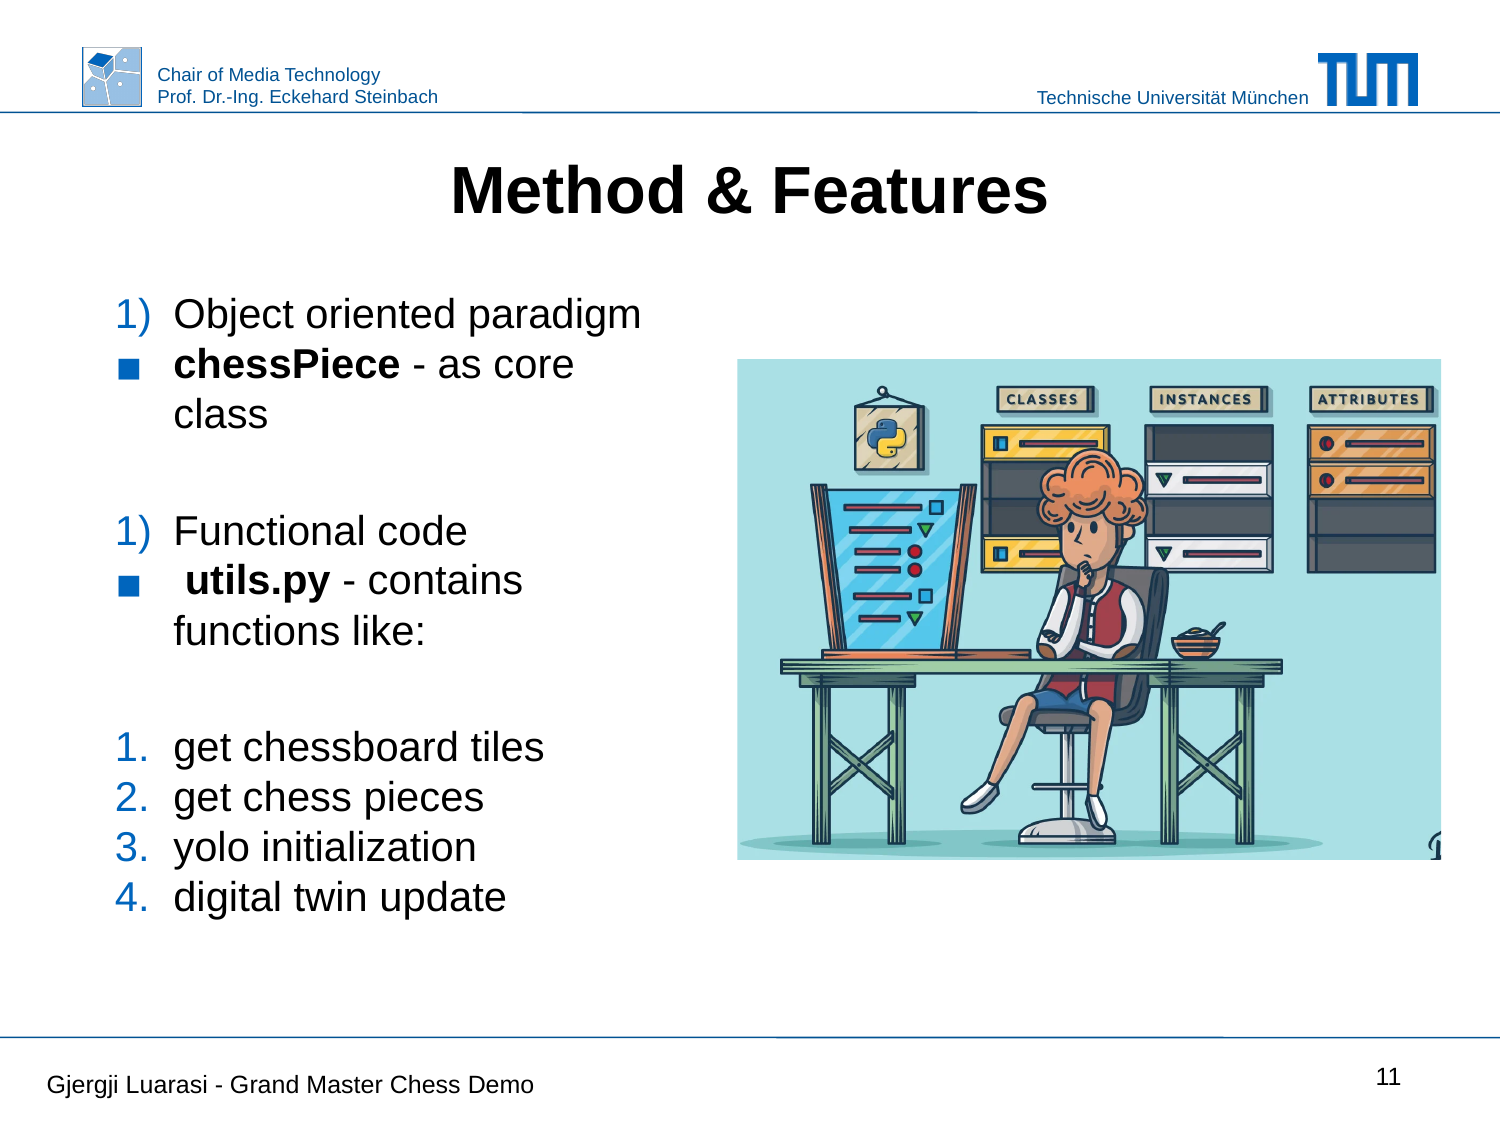

# Method & Features
Object oriented paradigm
chessPiece - as core class
Functional code
 utils.py - contains functions like:
get chessboard tiles
get chess pieces
yolo initialization
digital twin update
Gjergji Luarasi - Grand Master Chess Demo